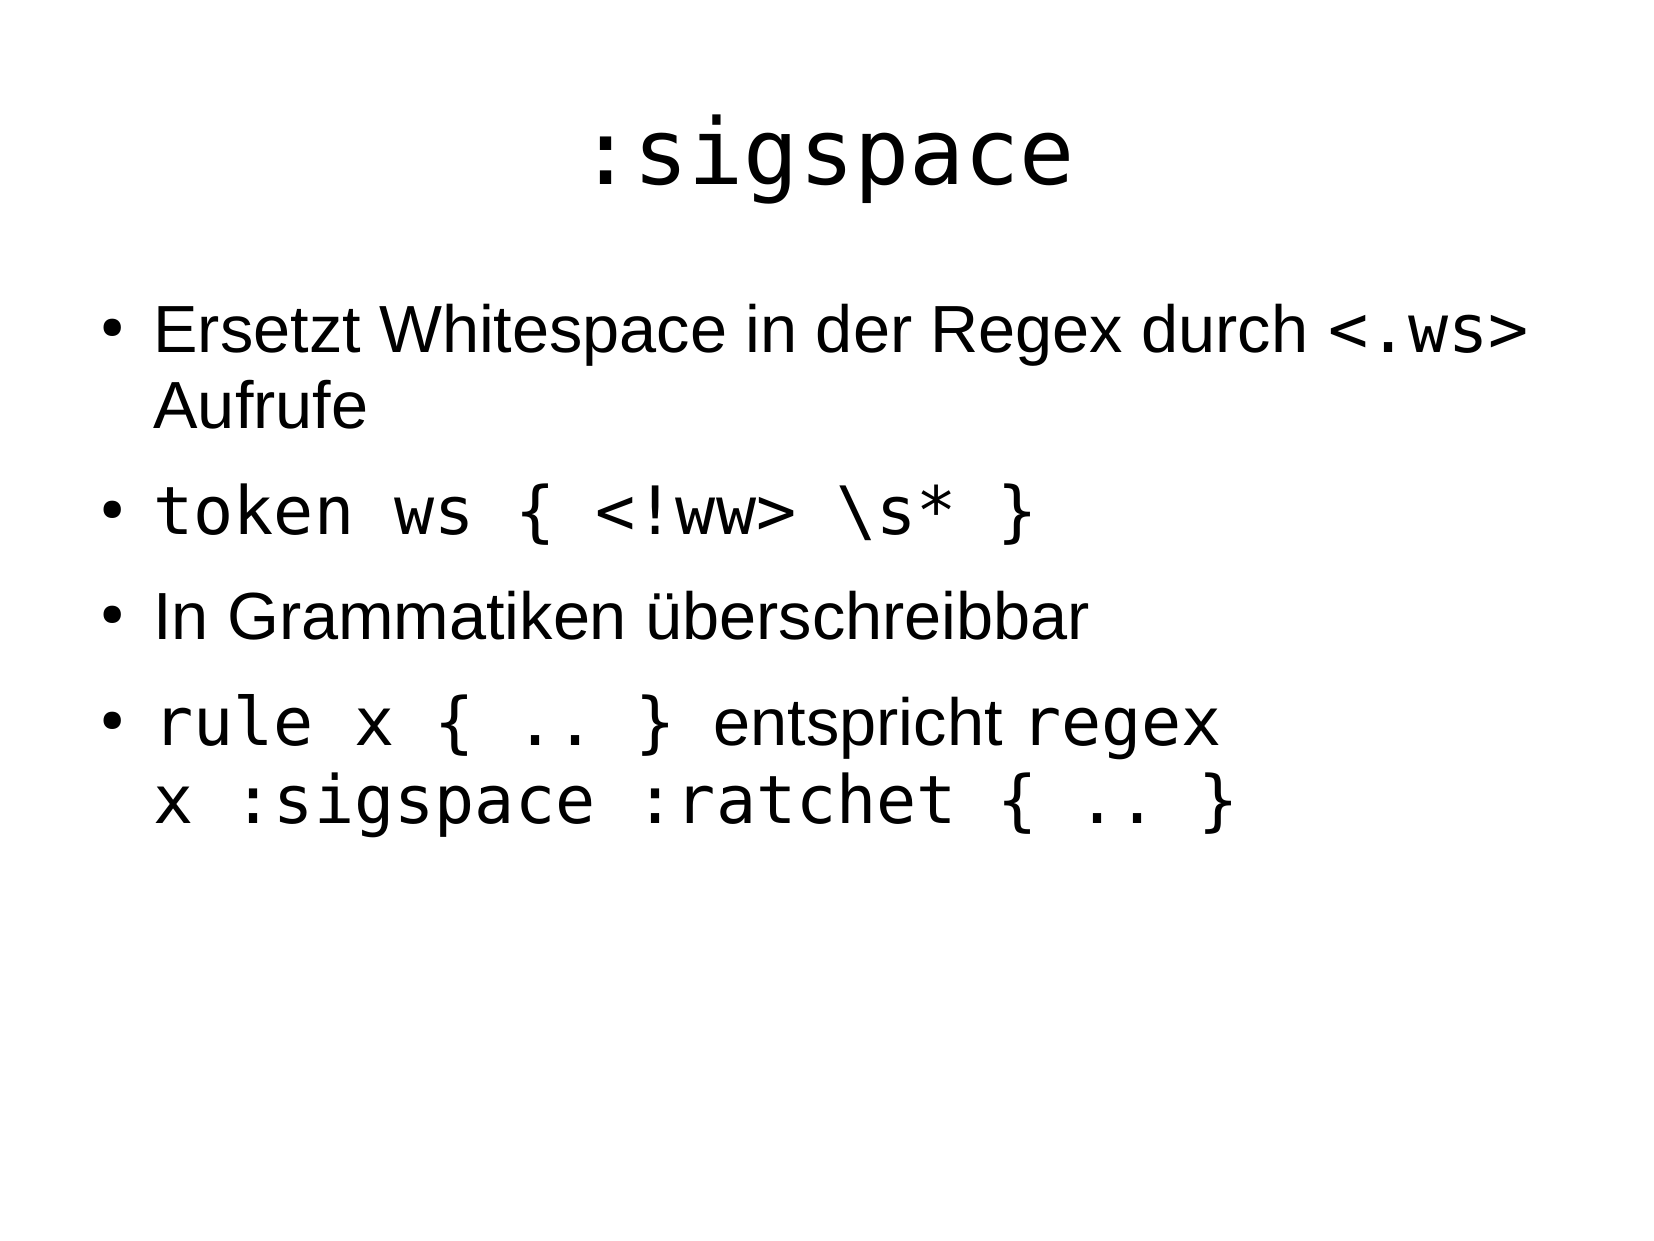

# :sigspace
Ersetzt Whitespace in der Regex durch <.ws> Aufrufe
token ws { <!ww> \s* }
In Grammatiken überschreibbar
rule x { .. } entspricht regex x :sigspace :ratchet { .. }